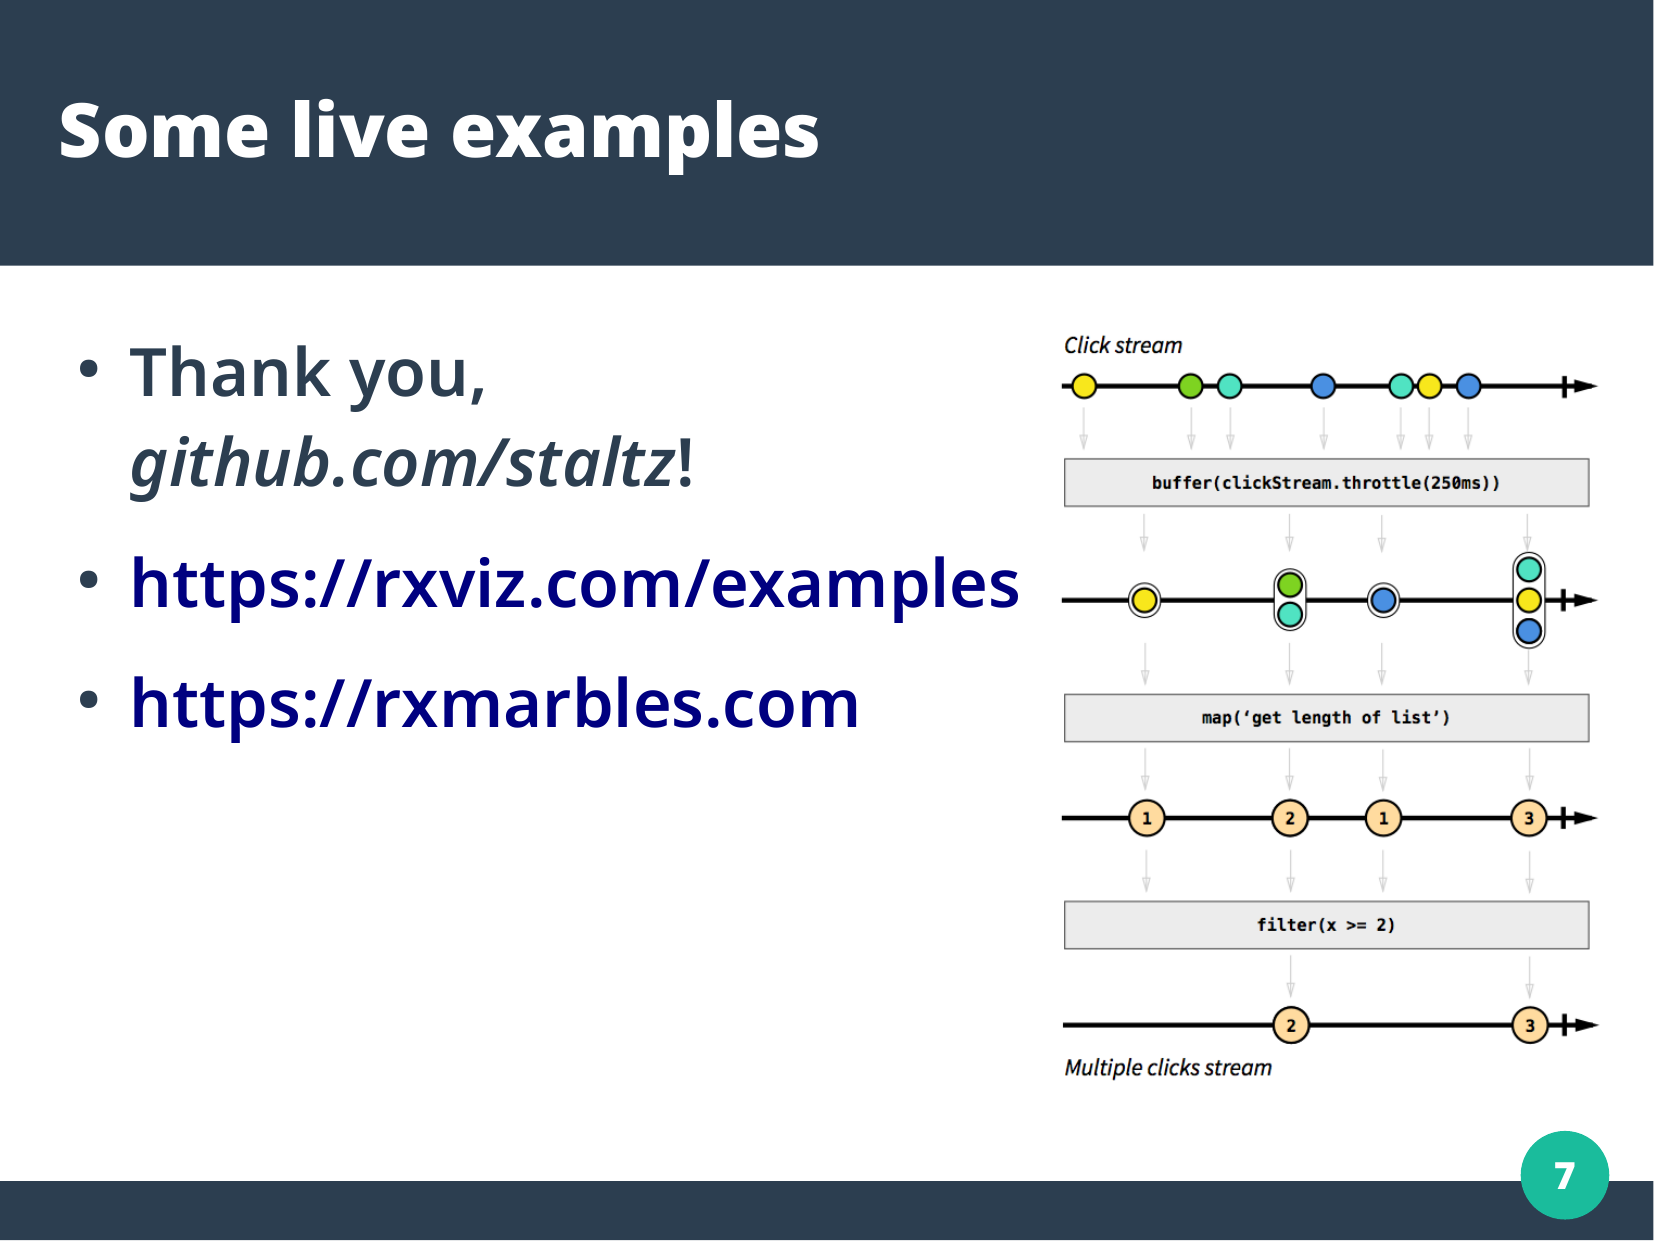

# Some live examples
Thank you,
github.com/staltz!
https://rxviz.com/examples
https://rxmarbles.com
7